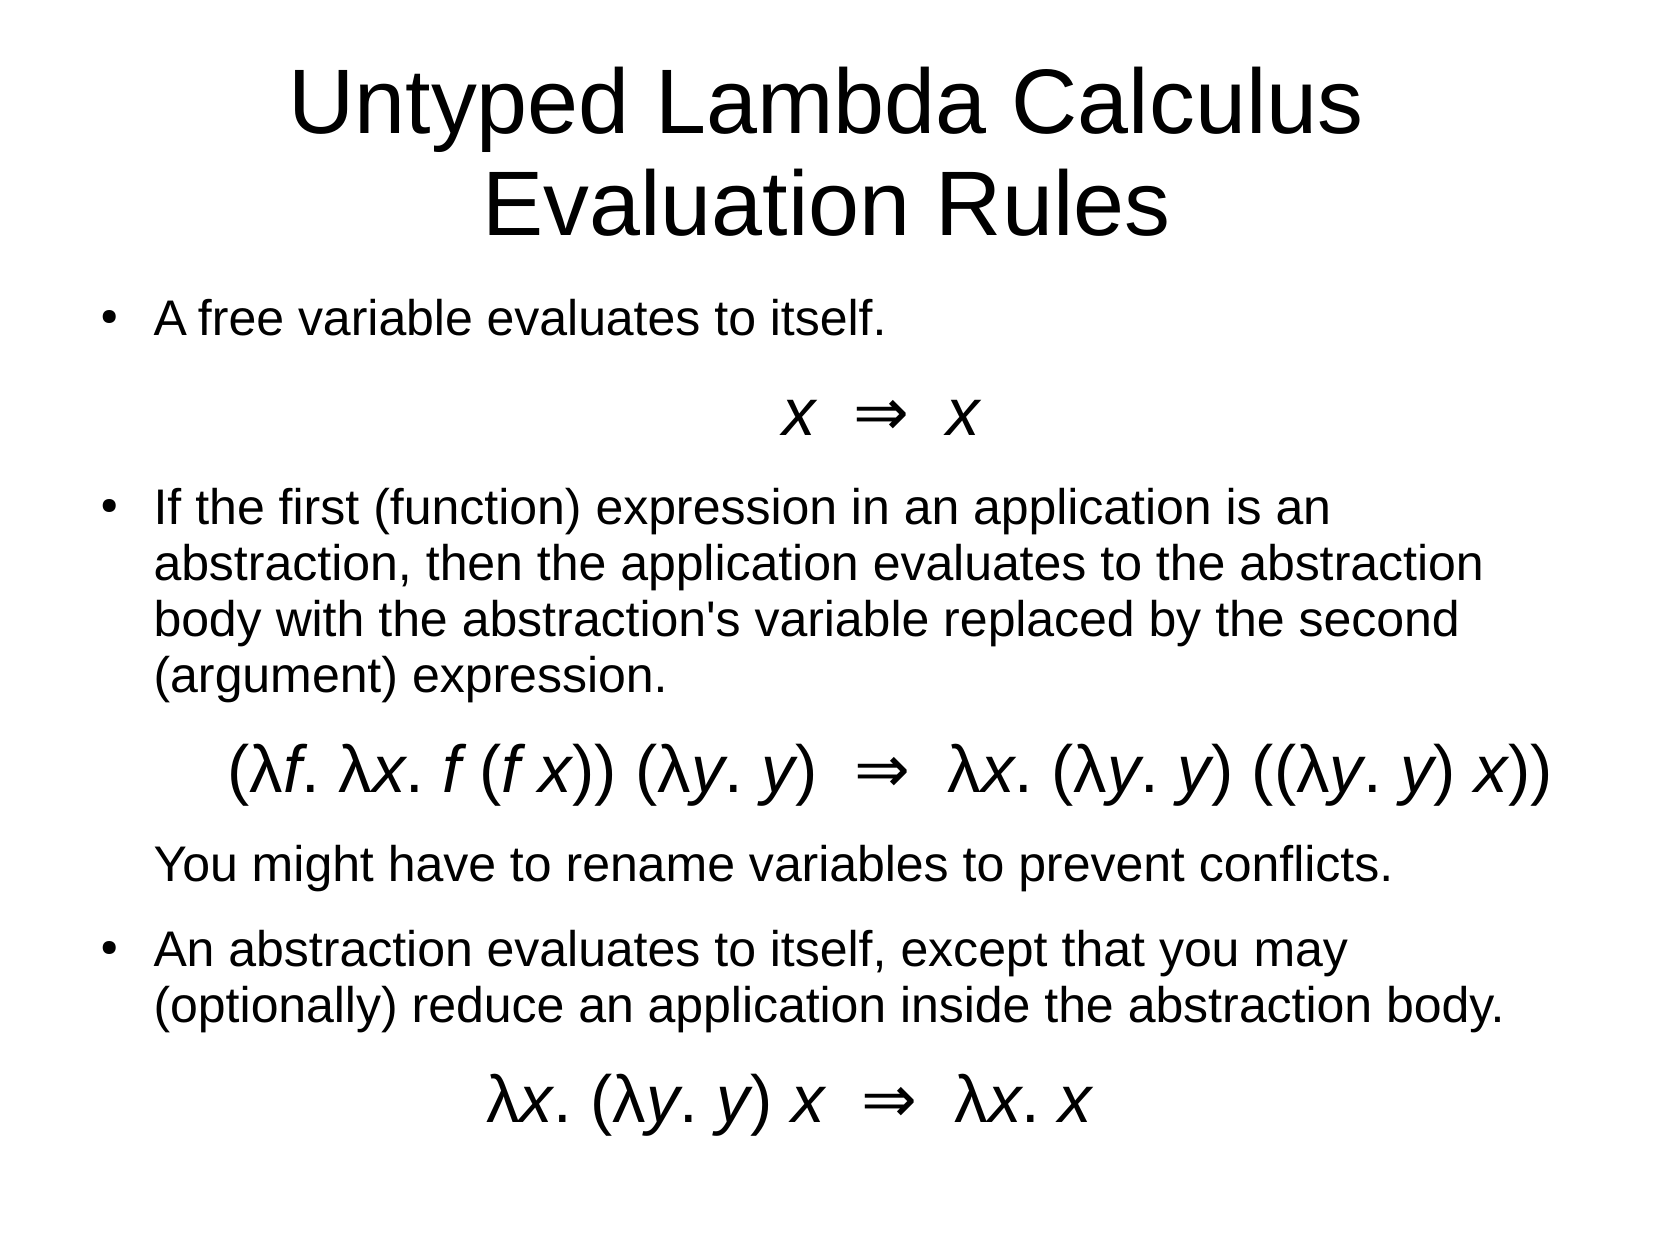

# Untyped Lambda Calculus Evaluation Rules
A free variable evaluates to itself.
 x ⇒ x
If the first (function) expression in an application is an abstraction, then the application evaluates to the abstraction body with the abstraction's variable replaced by the second (argument) expression.
 (λf. λx. f (f x)) (λy. y) ⇒ λx. (λy. y) ((λy. y) x))
You might have to rename variables to prevent conflicts.
An abstraction evaluates to itself, except that you may (optionally) reduce an application inside the abstraction body.
 λx. (λy. y) x ⇒ λx. x